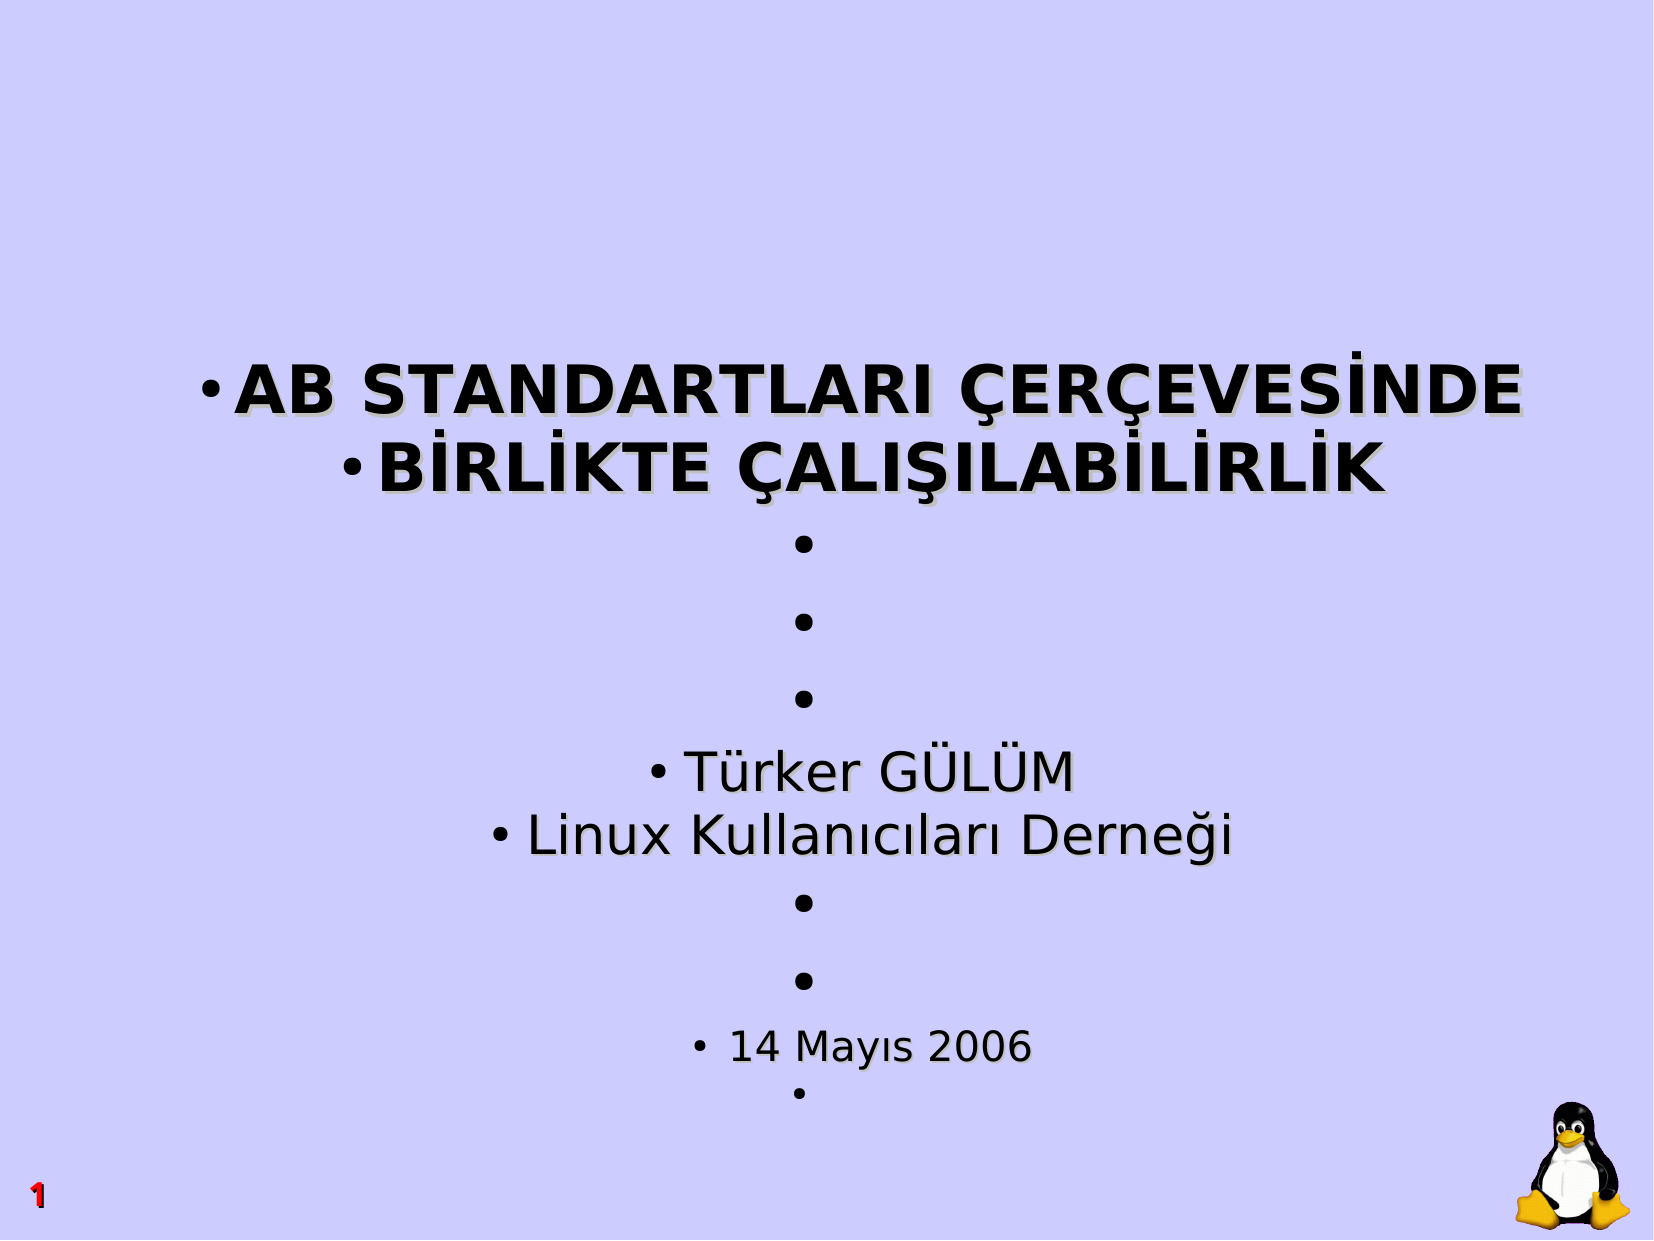

# AB STANDARTLARI ÇERÇEVESİNDE
BİRLİKTE ÇALIŞILABİLİRLİK
Türker GÜLÜM
Linux Kullanıcıları Derneği
14 Mayıs 2006